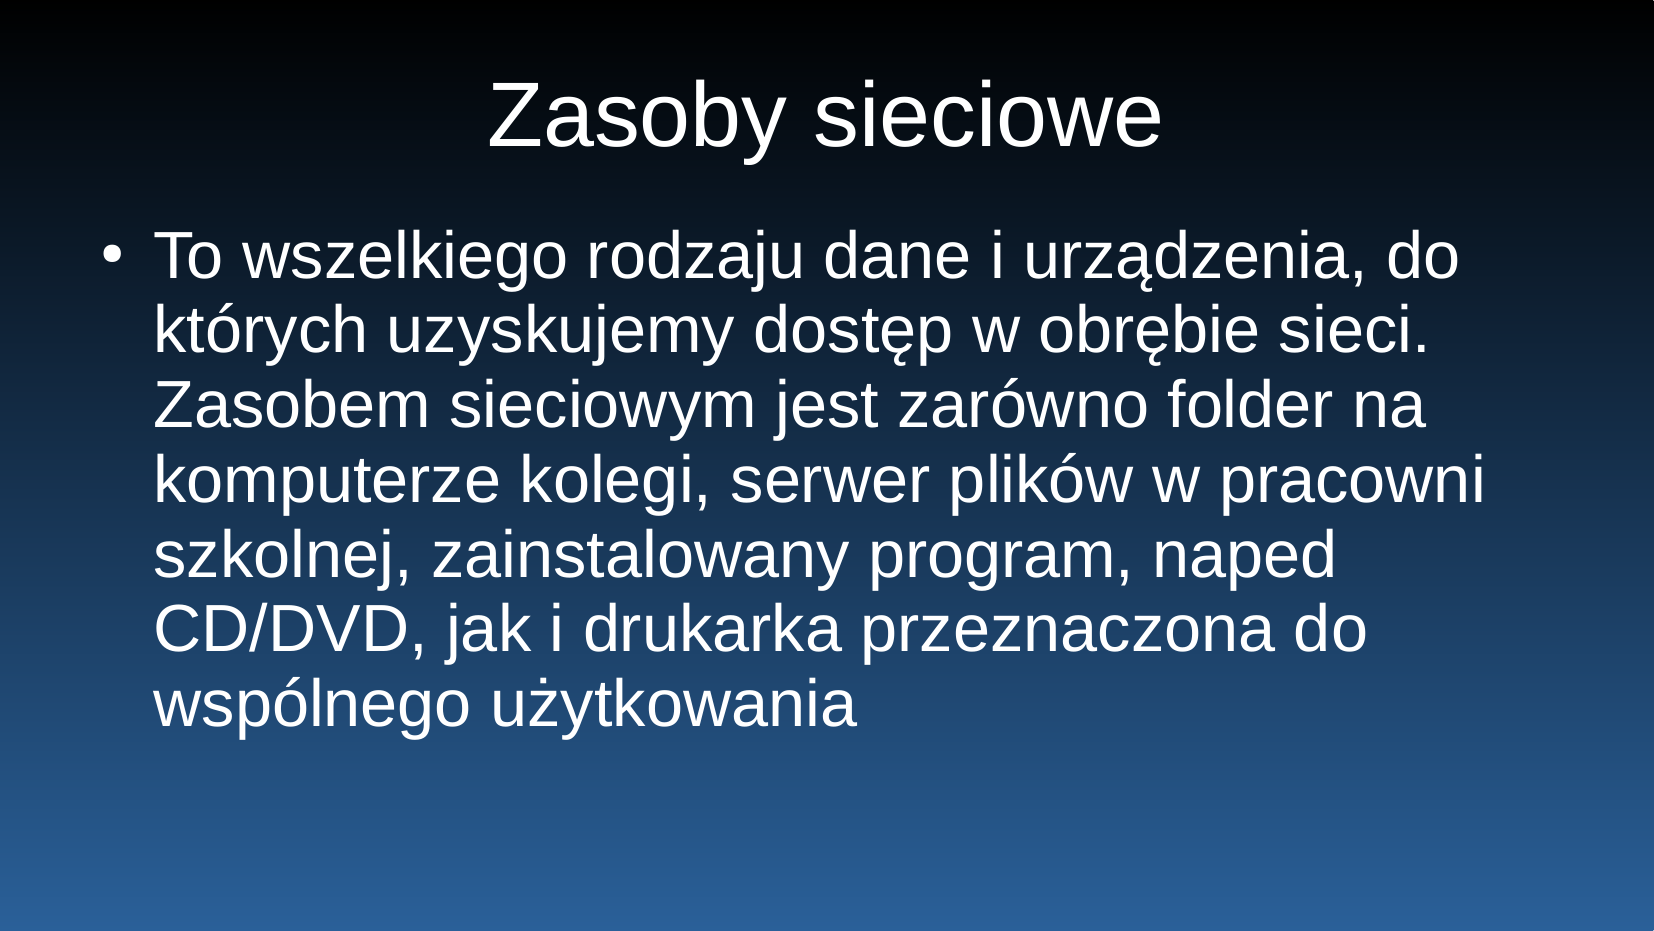

# Zasoby sieciowe
To wszelkiego rodzaju dane i urządzenia, do których uzyskujemy dostęp w obrębie sieci. Zasobem sieciowym jest zarówno folder na komputerze kolegi, serwer plików w pracowni szkolnej, zainstalowany program, naped CD/DVD, jak i drukarka przeznaczona do wspólnego użytkowania